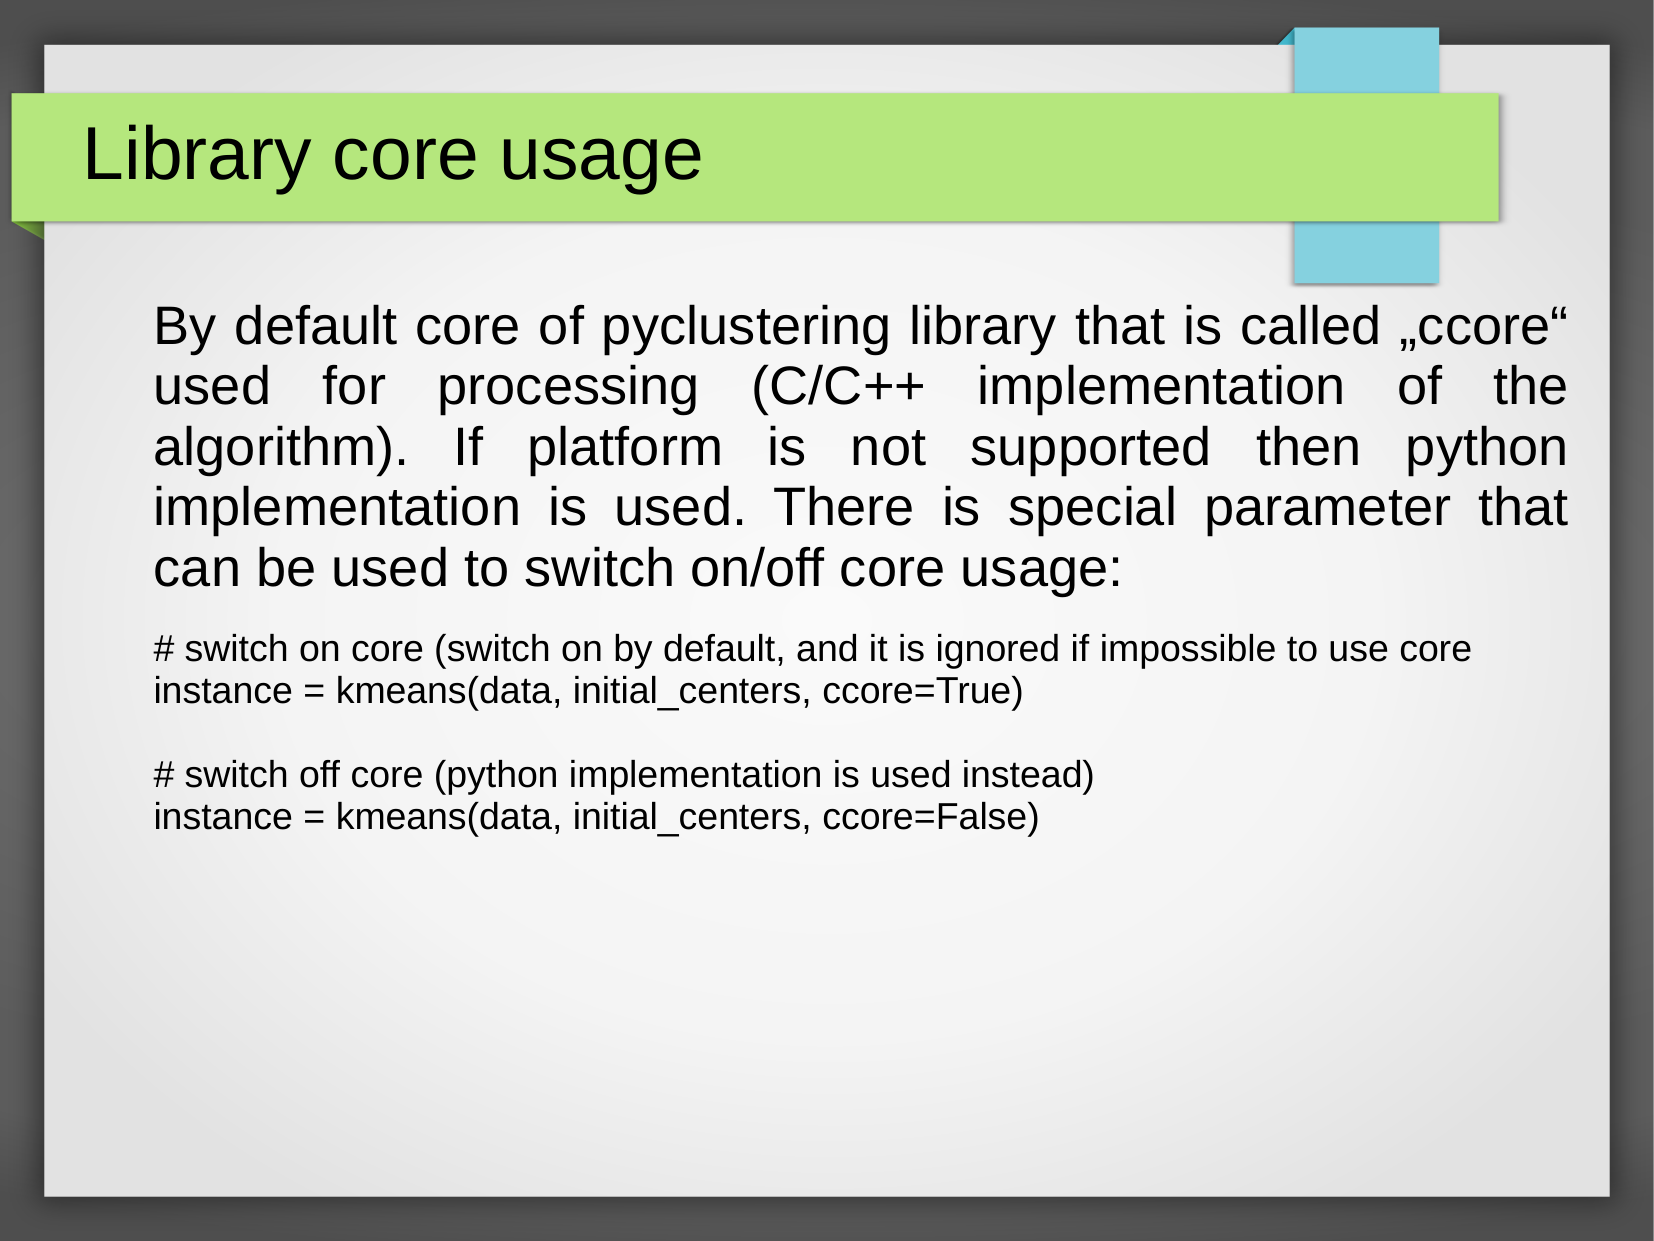

# Library core usage
By default core of pyclustering library that is called „ccore“ used for processing (C/C++ implementation of the algorithm). If platform is not supported then python implementation is used. There is special parameter that can be used to switch on/off core usage:
# switch on core (switch on by default, and it is ignored if impossible to use core
instance = kmeans(data, initial_centers, ccore=True)
# switch off core (python implementation is used instead)
instance = kmeans(data, initial_centers, ccore=False)